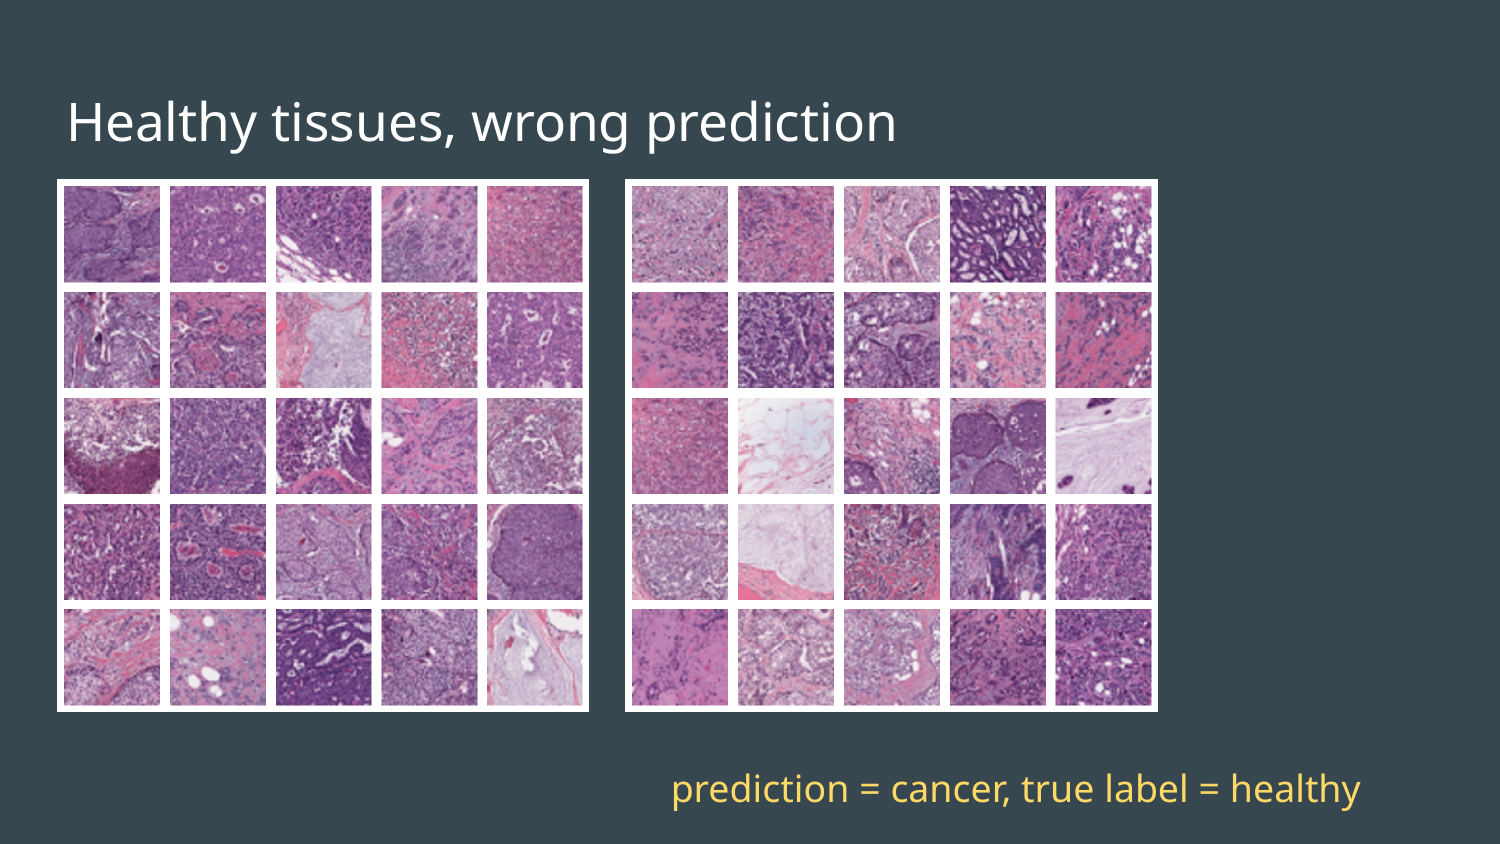

# Healthy tissues, wrong prediction
prediction = cancer, true label = healthy